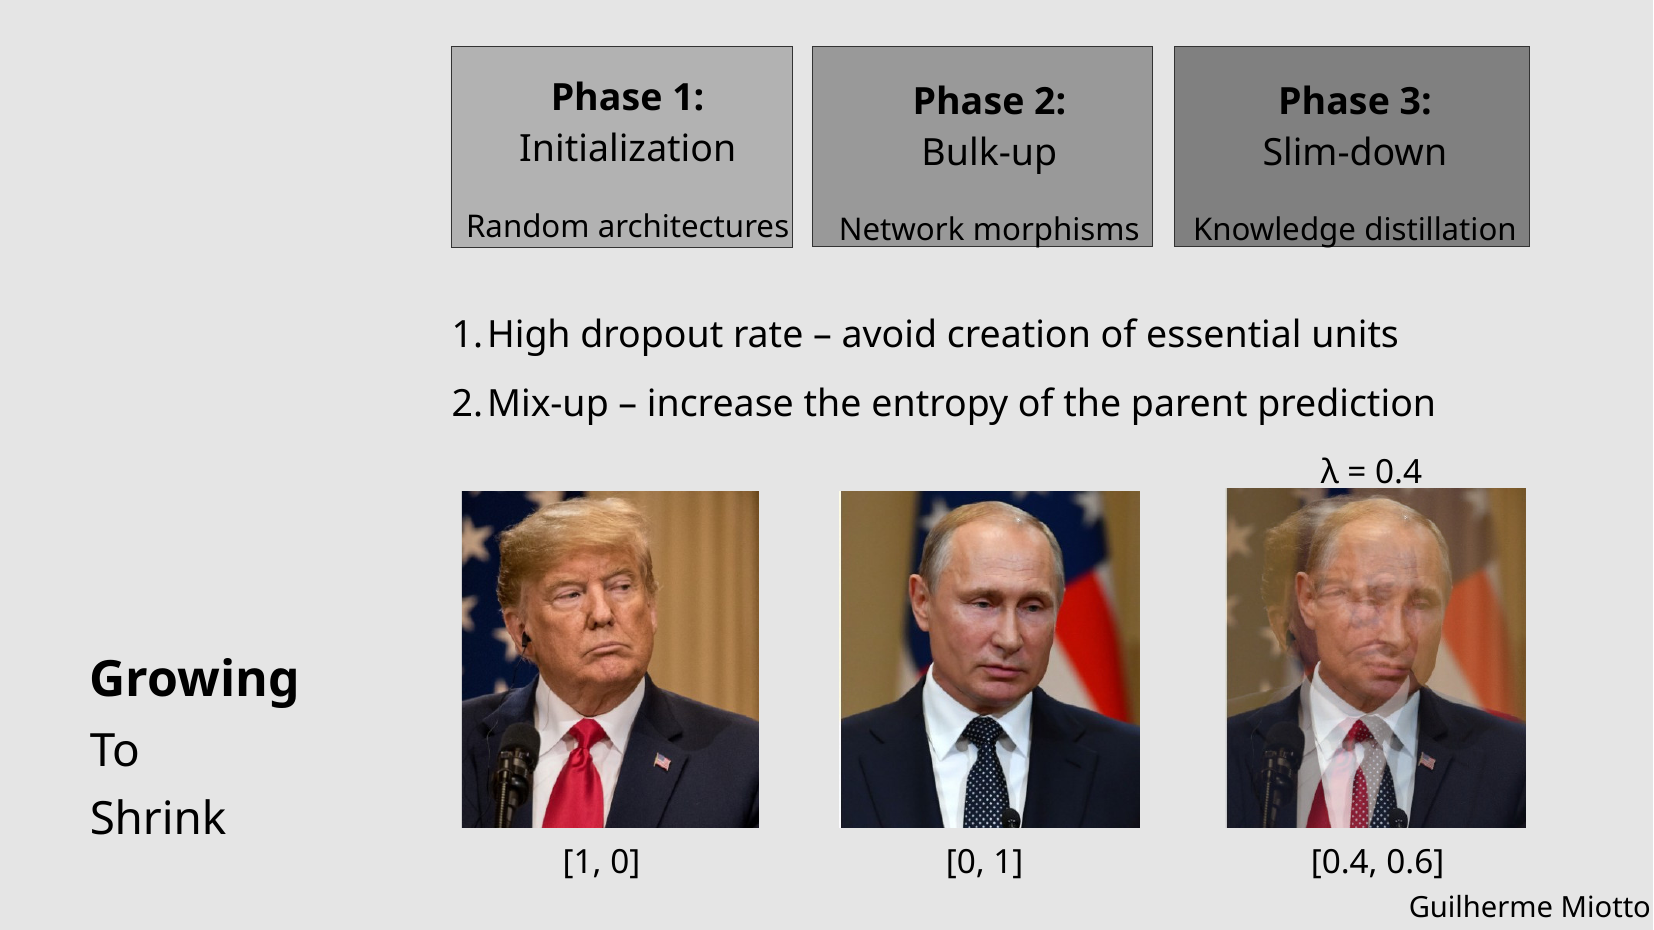

Phase 1:
Initialization
Random architectures
Phase 2:
Bulk-up
Network morphisms
Phase 3:
Slim-down
Knowledge distillation
High dropout rate – avoid creation of essential units
Mix-up – increase the entropy of the parent prediction
λ = 0.4
[0.4, 0.6]
[1, 0]
[0, 1]
Growing
To
Shrink
Guilherme Miotto